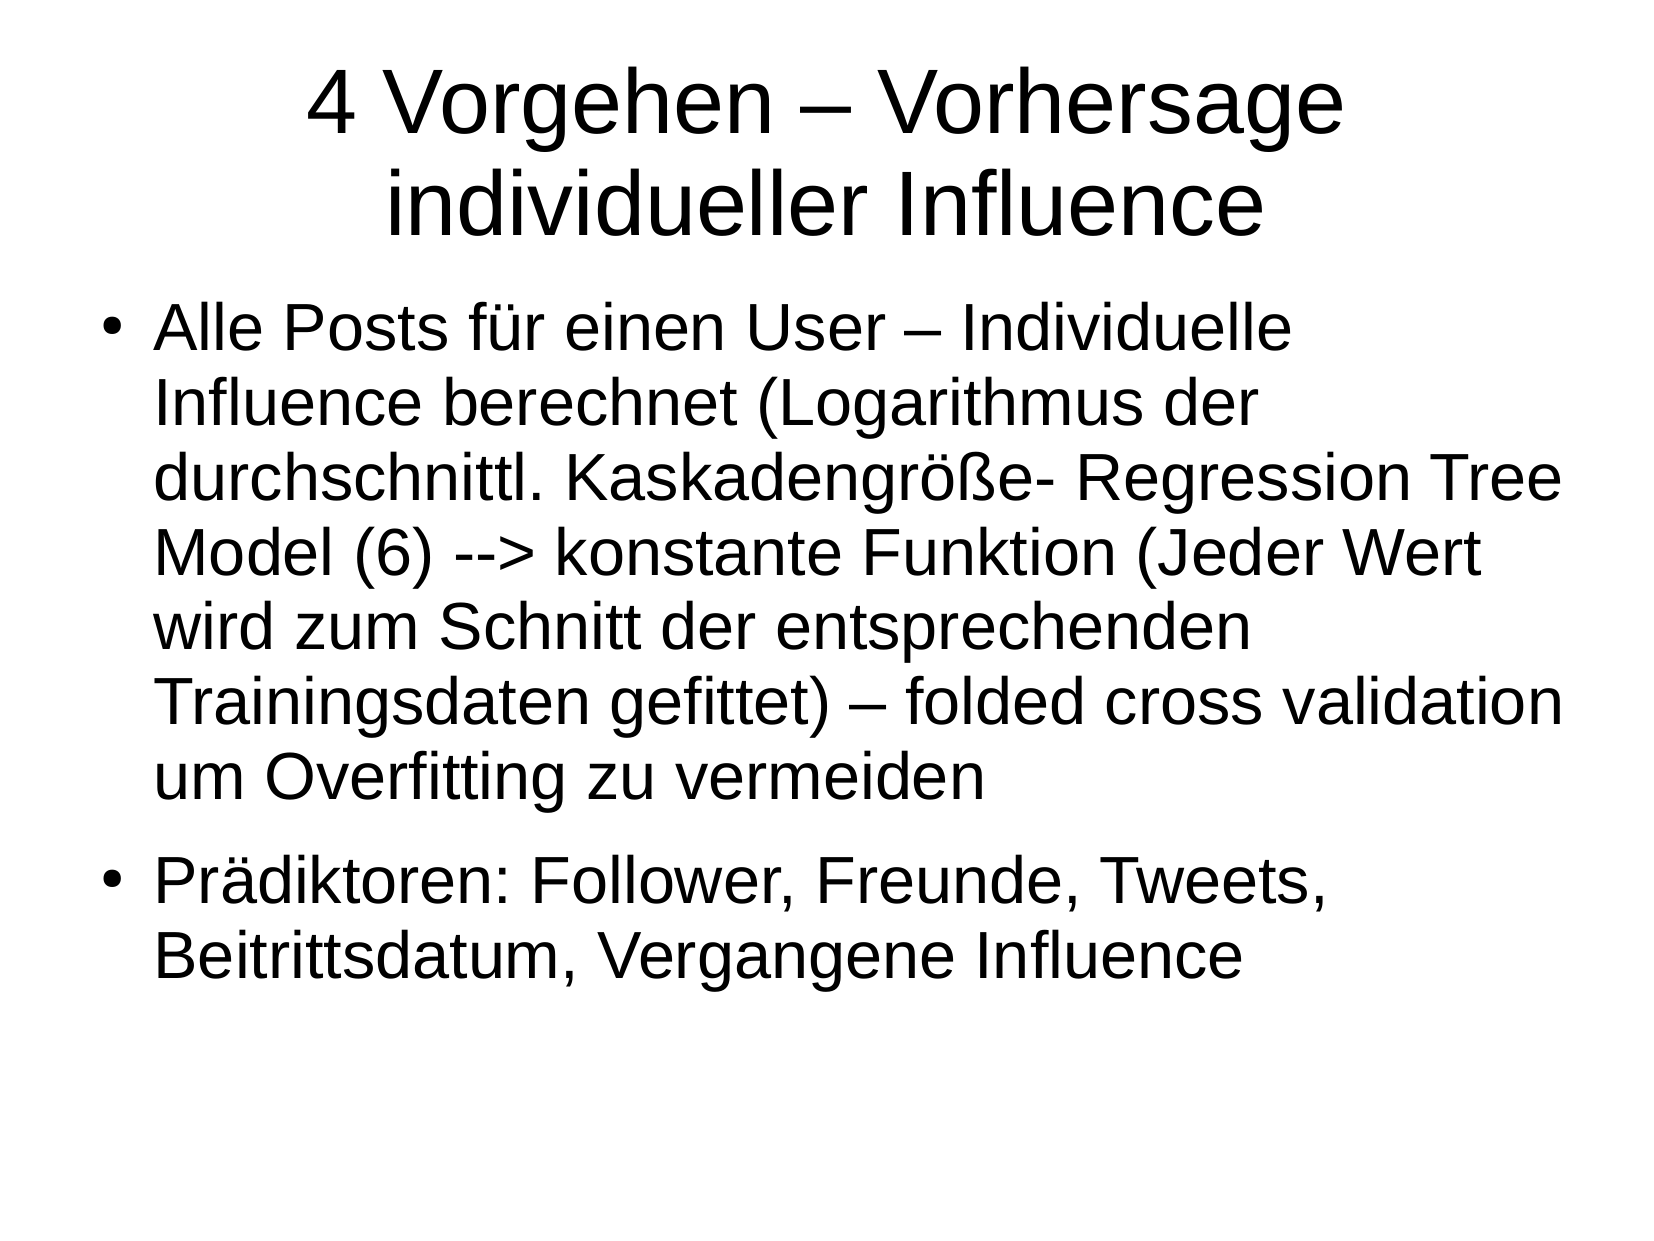

# 4 Vorgehen – Vorhersage individueller Influence
Alle Posts für einen User – Individuelle Influence berechnet (Logarithmus der durchschnittl. Kaskadengröße- Regression Tree Model (6) --> konstante Funktion (Jeder Wert wird zum Schnitt der entsprechenden Trainingsdaten gefittet) – folded cross validation um Overfitting zu vermeiden
Prädiktoren: Follower, Freunde, Tweets, Beitrittsdatum, Vergangene Influence